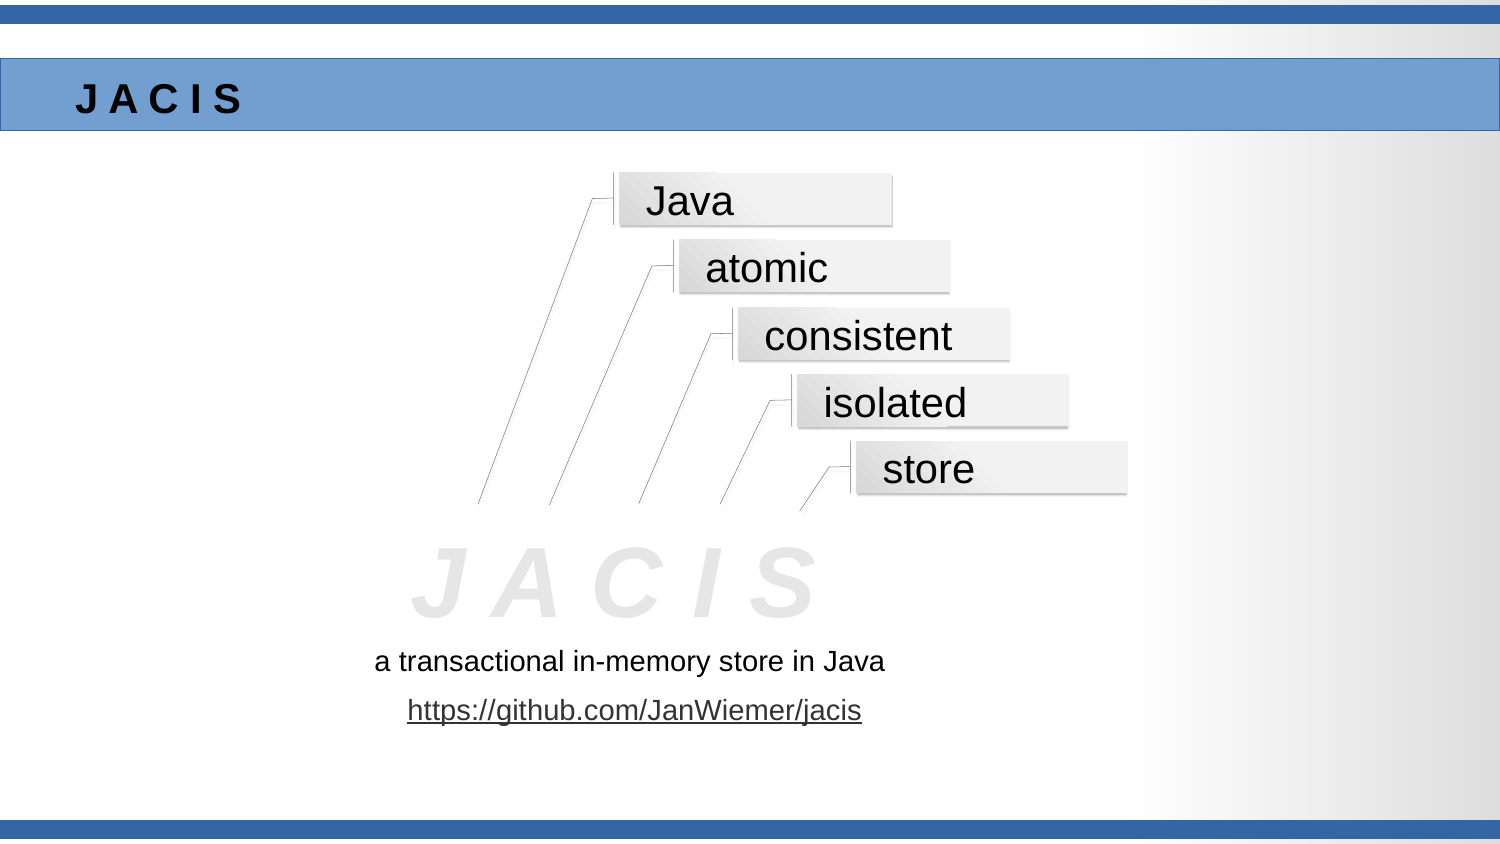

# J A C I S
 Java
 atomic
 consistent
 isolated
 store
J A C I S
a transactional in-memory store in Java
https://github.com/JanWiemer/jacis